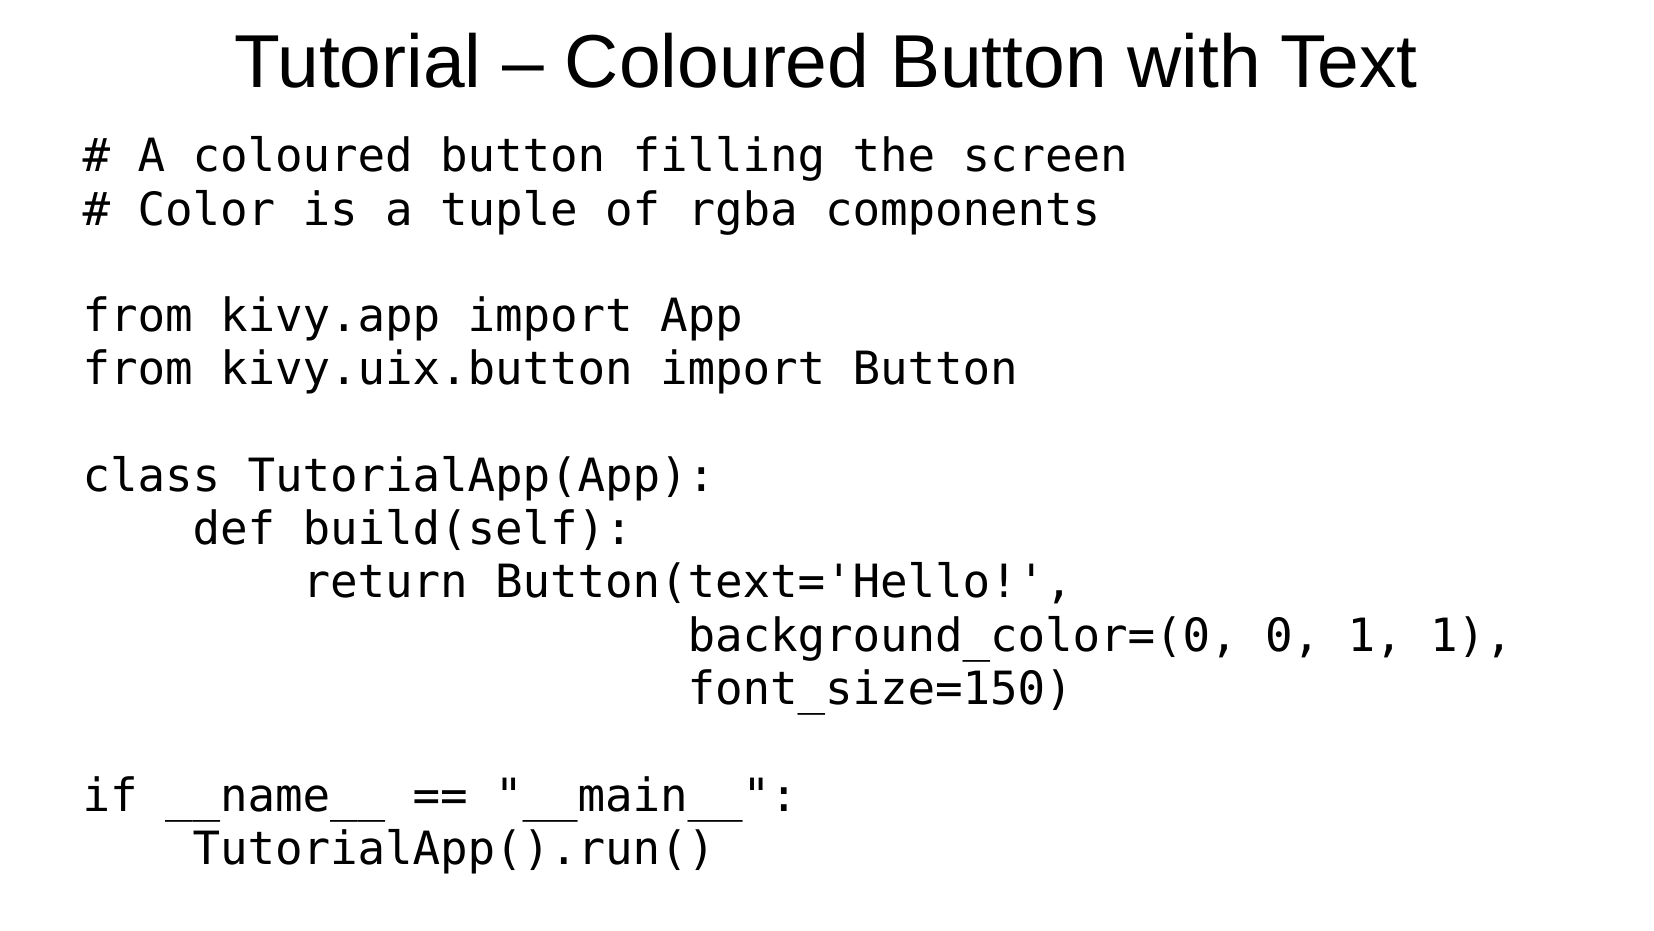

# Tutorial – Coloured Button with Text
# A coloured button filling the screen
# Color is a tuple of rgba components
from kivy.app import App
from kivy.uix.button import Button
class TutorialApp(App):
 def build(self):
 return Button(text='Hello!',
 background_color=(0, 0, 1, 1),
 font_size=150)
if __name__ == "__main__":
 TutorialApp().run()